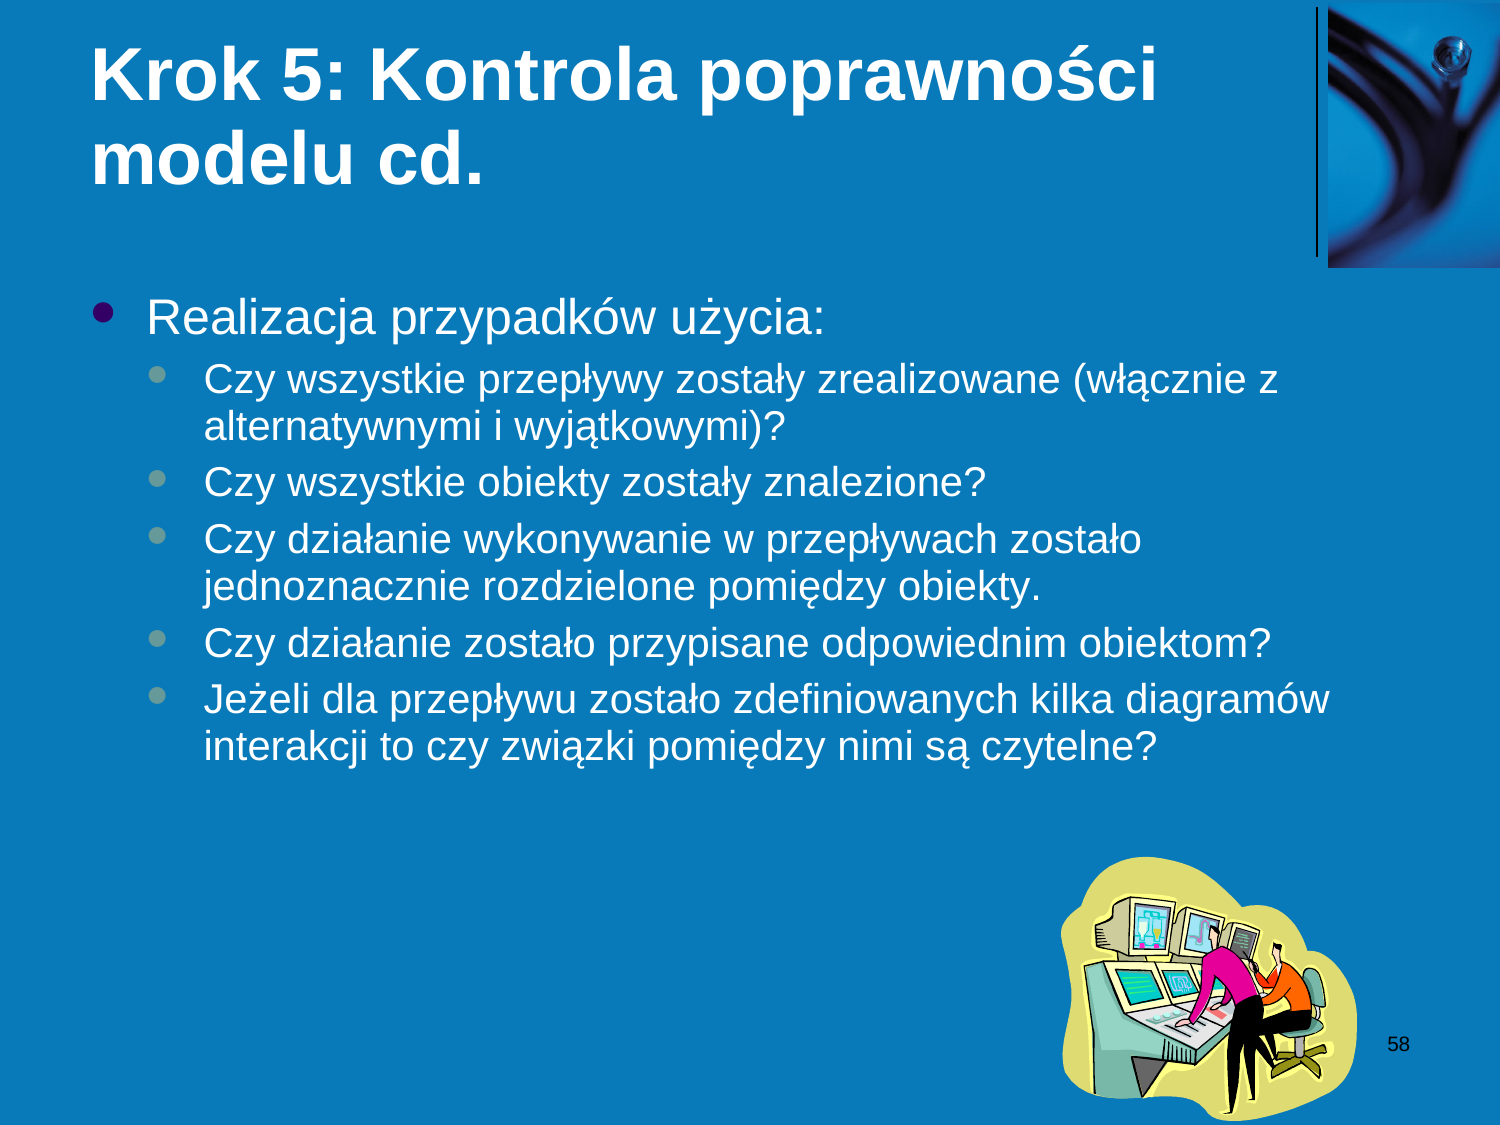

# Krok 5: Kontrola poprawności modelu cd.
Realizacja przypadków użycia:
Czy wszystkie przepływy zostały zrealizowane (włącznie z alternatywnymi i wyjątkowymi)?
Czy wszystkie obiekty zostały znalezione?
Czy działanie wykonywanie w przepływach zostało jednoznacznie rozdzielone pomiędzy obiekty.
Czy działanie zostało przypisane odpowiednim obiektom?
Jeżeli dla przepływu zostało zdefiniowanych kilka diagramów interakcji to czy związki pomiędzy nimi są czytelne?
58